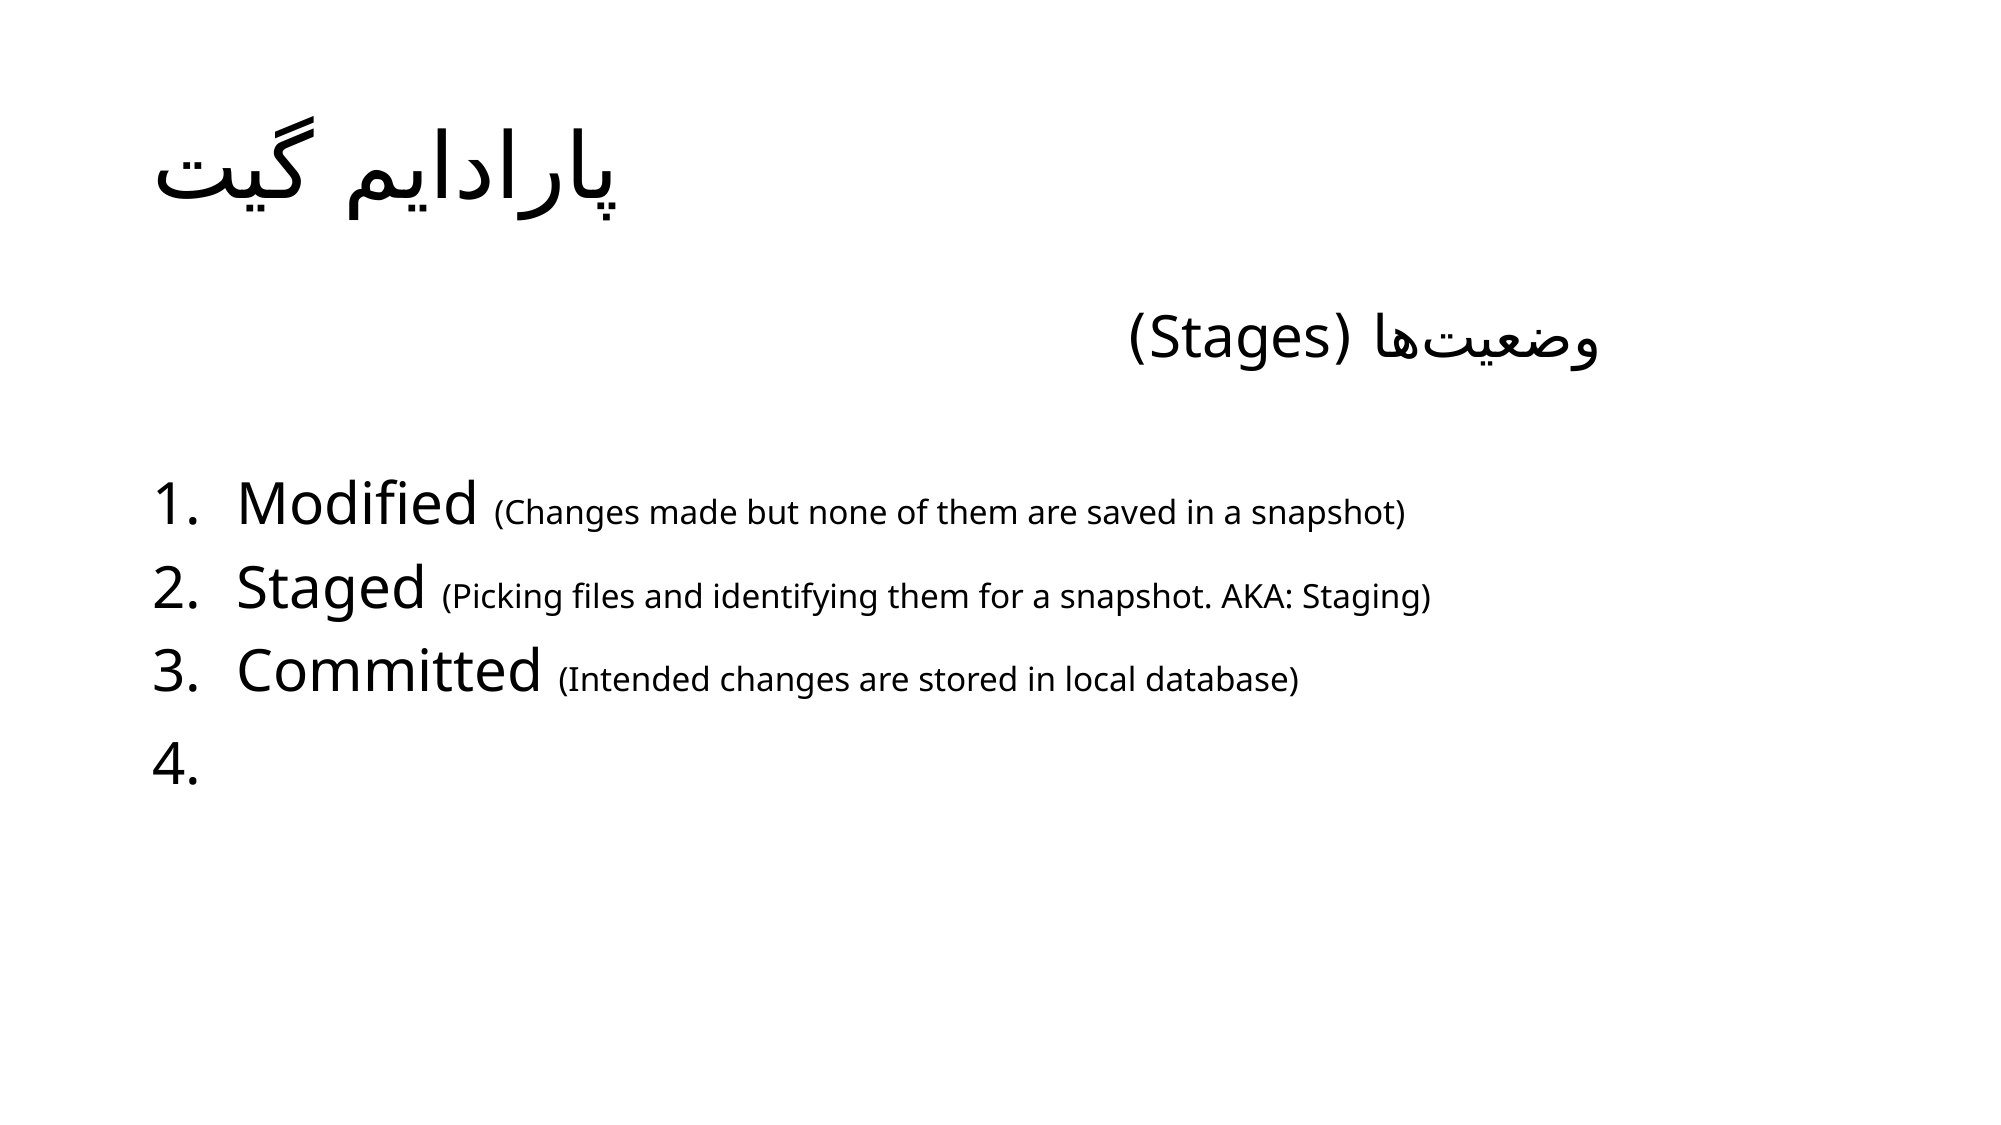

# پارادایم گیت
وضعیت‌ها (Stages)
Modified (Changes made but none of them are saved in a snapshot)
Staged (Picking files and identifying them for a snapshot. AKA: Staging)
Committed (Intended changes are stored in local database)